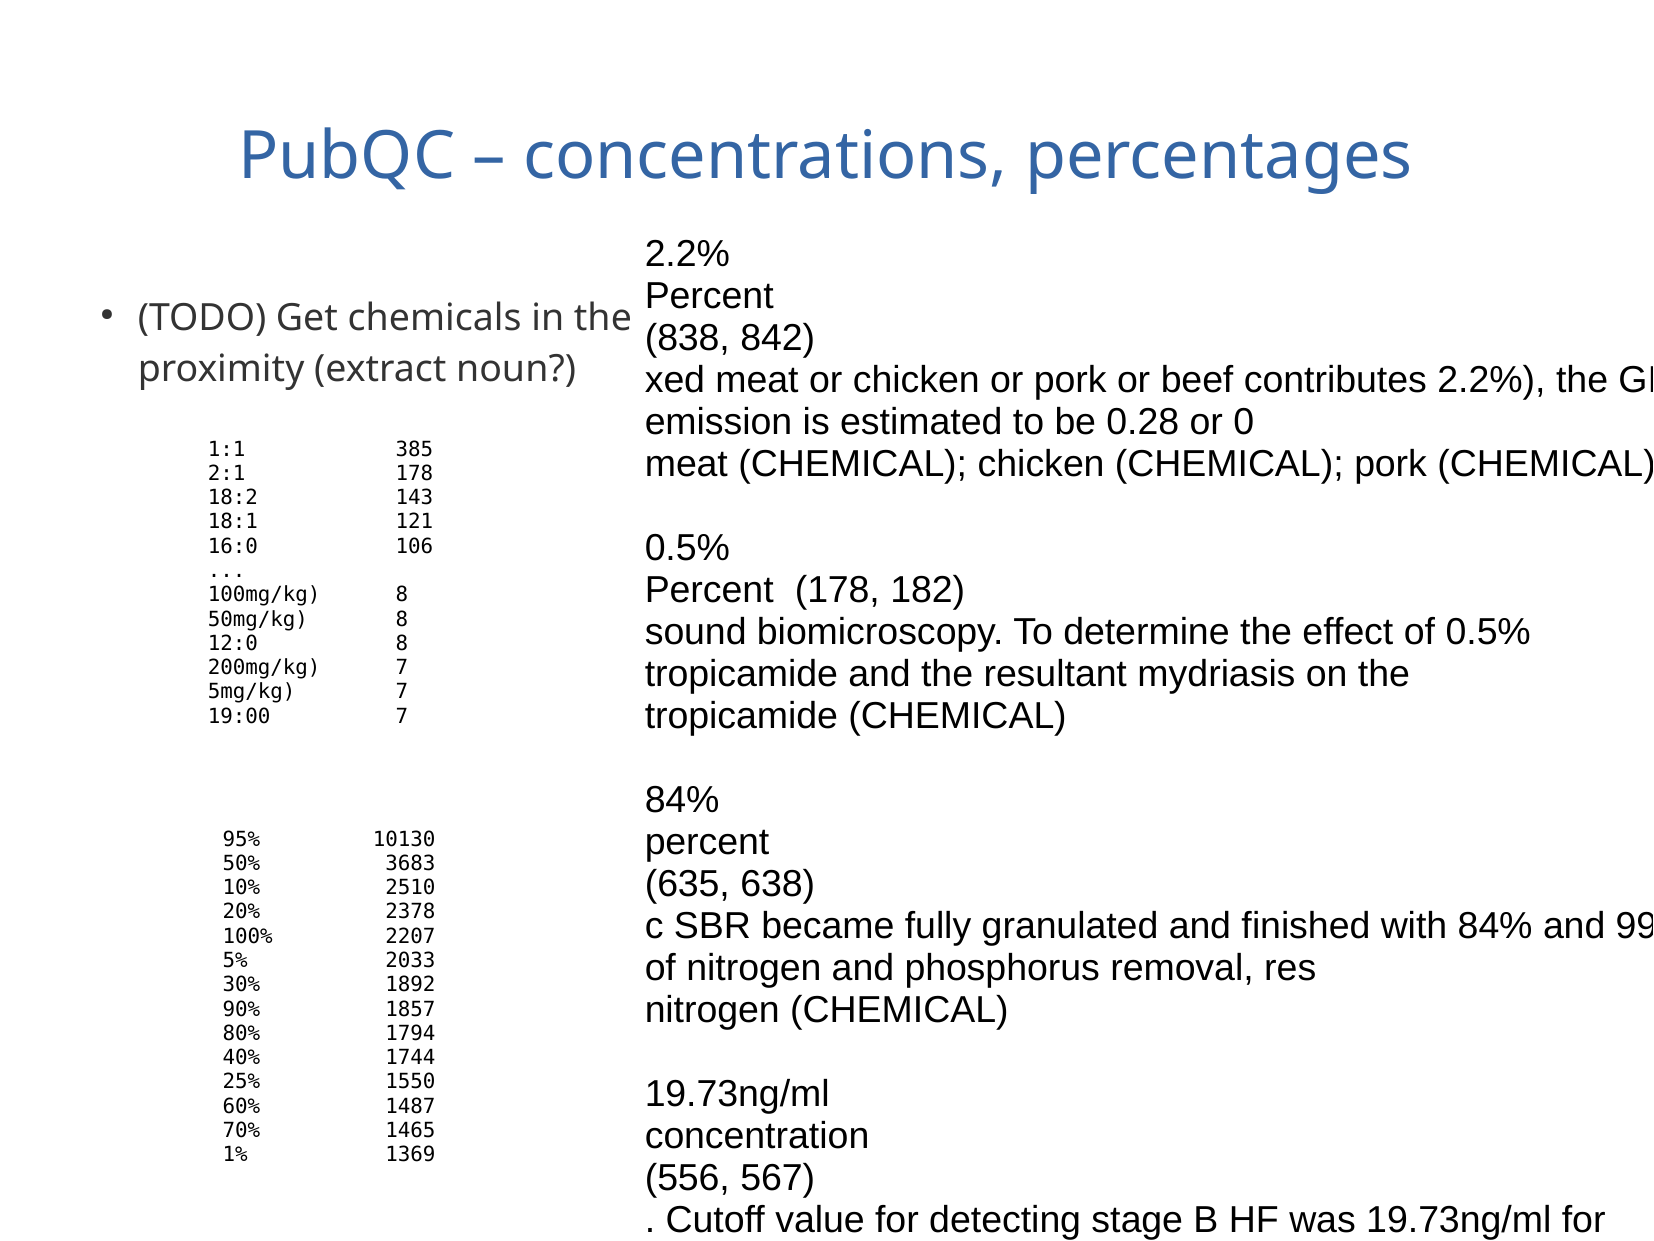

# PubQC – concentrations, percentages
2.2%
Percent
(838, 842)
xed meat or chicken or pork or beef contributes 2.2%), the GHG emission is estimated to be 0.28 or 0
meat (CHEMICAL); chicken (CHEMICAL); pork (CHEMICAL)
0.5%
Percent	(178, 182)
sound biomicroscopy. To determine the effect of 0.5% tropicamide and the resultant mydriasis on the
tropicamide (CHEMICAL)
84%
percent
(635, 638)
c SBR became fully granulated and finished with 84% and 99% of nitrogen and phosphorus removal, res
nitrogen (CHEMICAL)
19.73ng/ml
concentration
(556, 567)
. Cutoff value for detecting stage B HF was 19.73ng/ml for catestatin with 90% sensitivity and 50.9
catestatin (CHEMICAL)
(TODO) Get chemicals in the proximity (extract noun?)
1:1 385
2:1 178
18:2 143
18:1 121
16:0 106
...
100mg/kg) 8
50mg/kg) 8
12:0 8
200mg/kg) 7
5mg/kg) 7
19:00 7
95% 10130
50% 3683
10% 2510
20% 2378
100% 2207
5% 2033
30% 1892
90% 1857
80% 1794
40% 1744
25% 1550
60% 1487
70% 1465
1% 1369